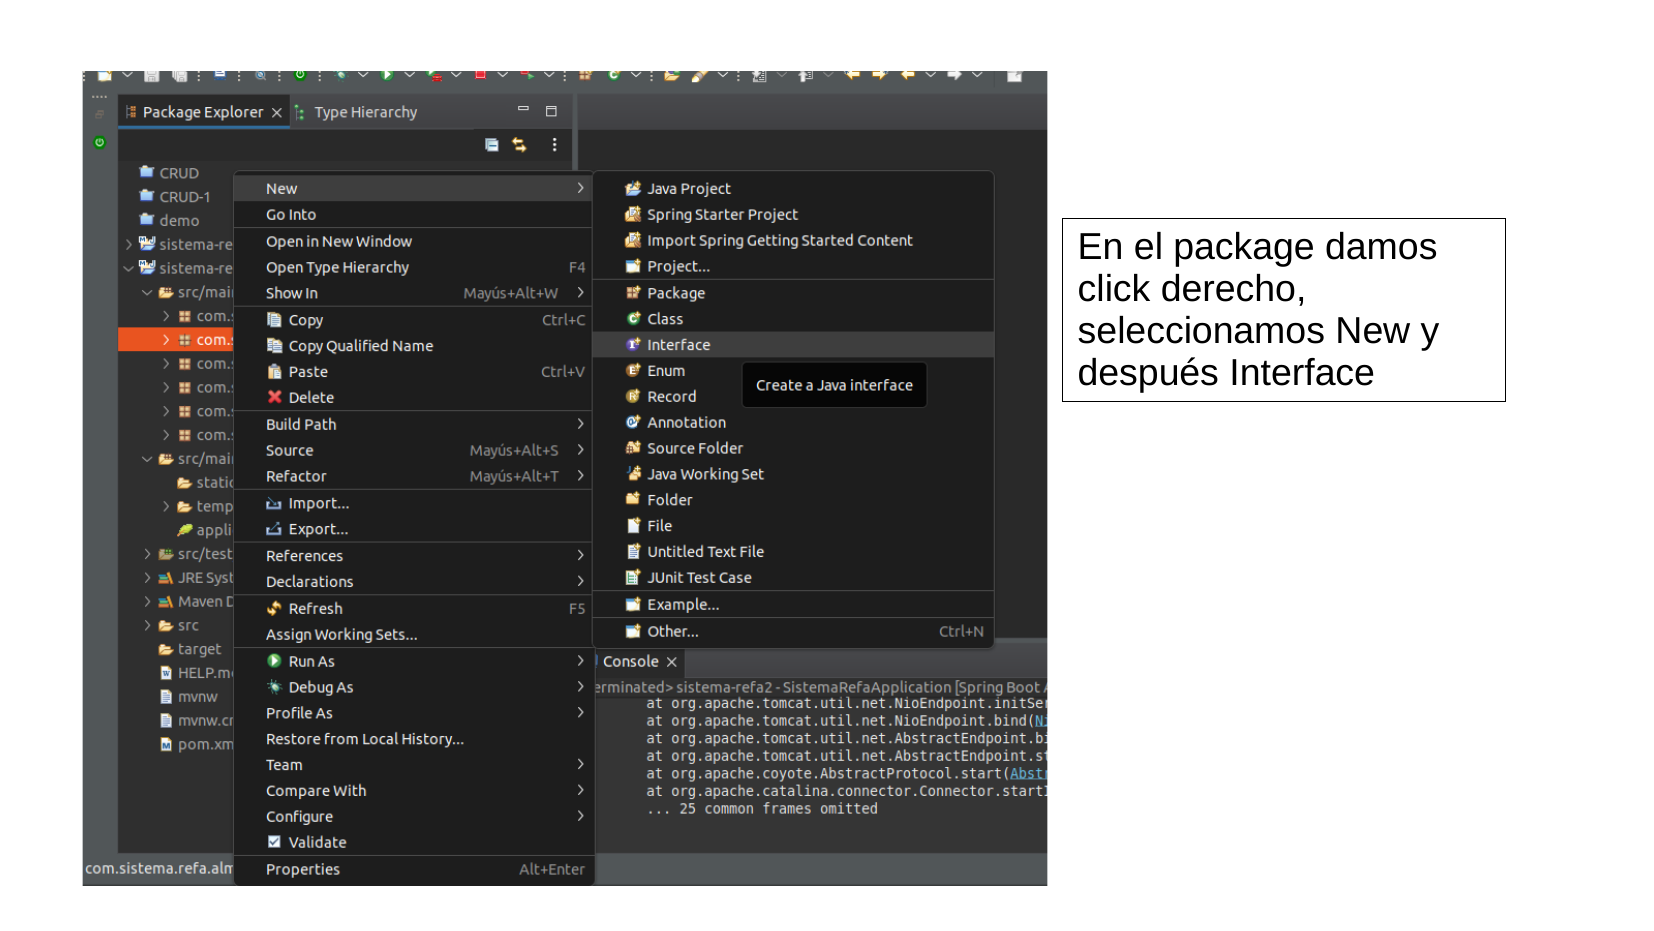

#
En el package damos click derecho, seleccionamos New y después Interface